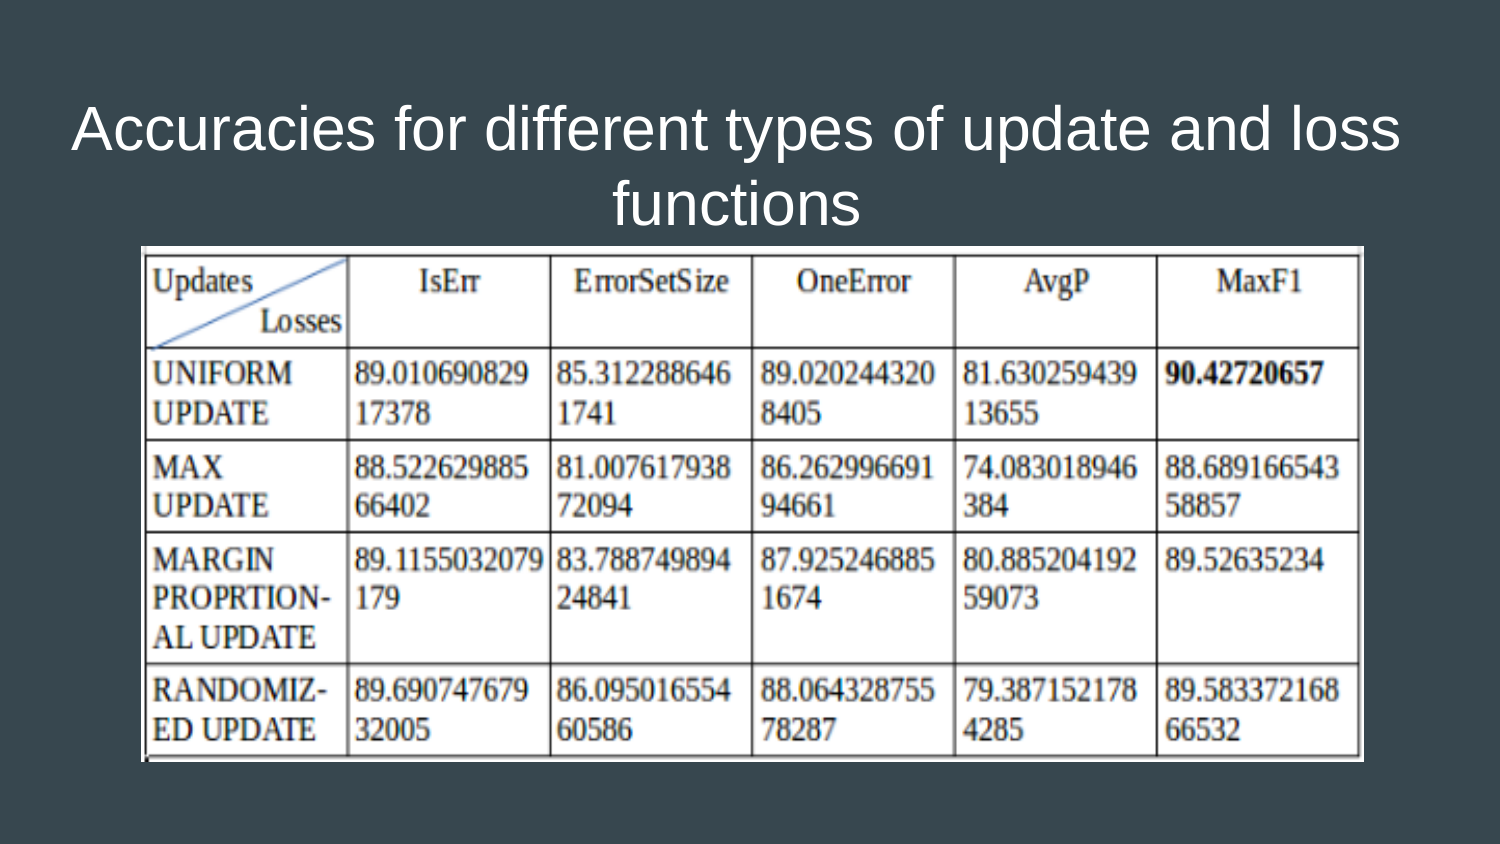

# Accuracies for different types of update and loss functions